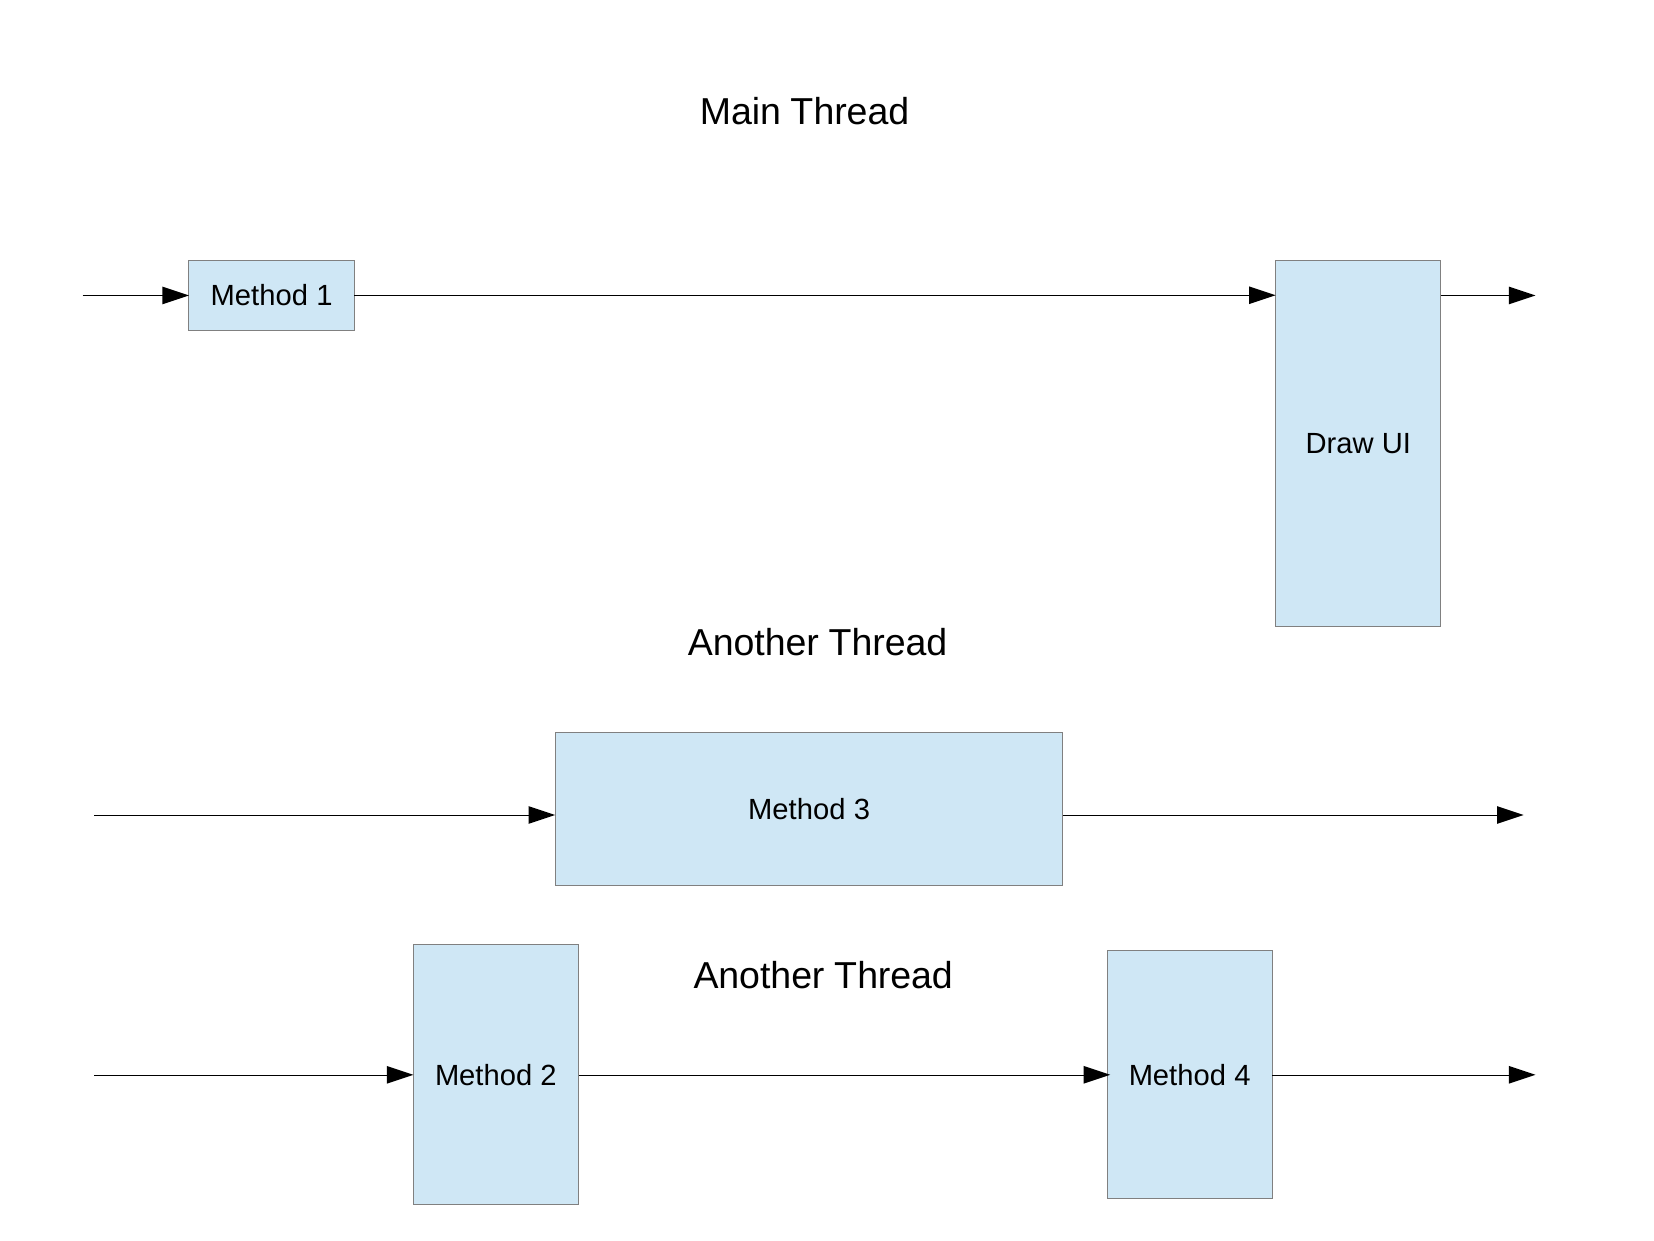

Main Thread
Method 1
Draw UI
Another Thread
Method 3
Method 2
Another Thread
Method 4